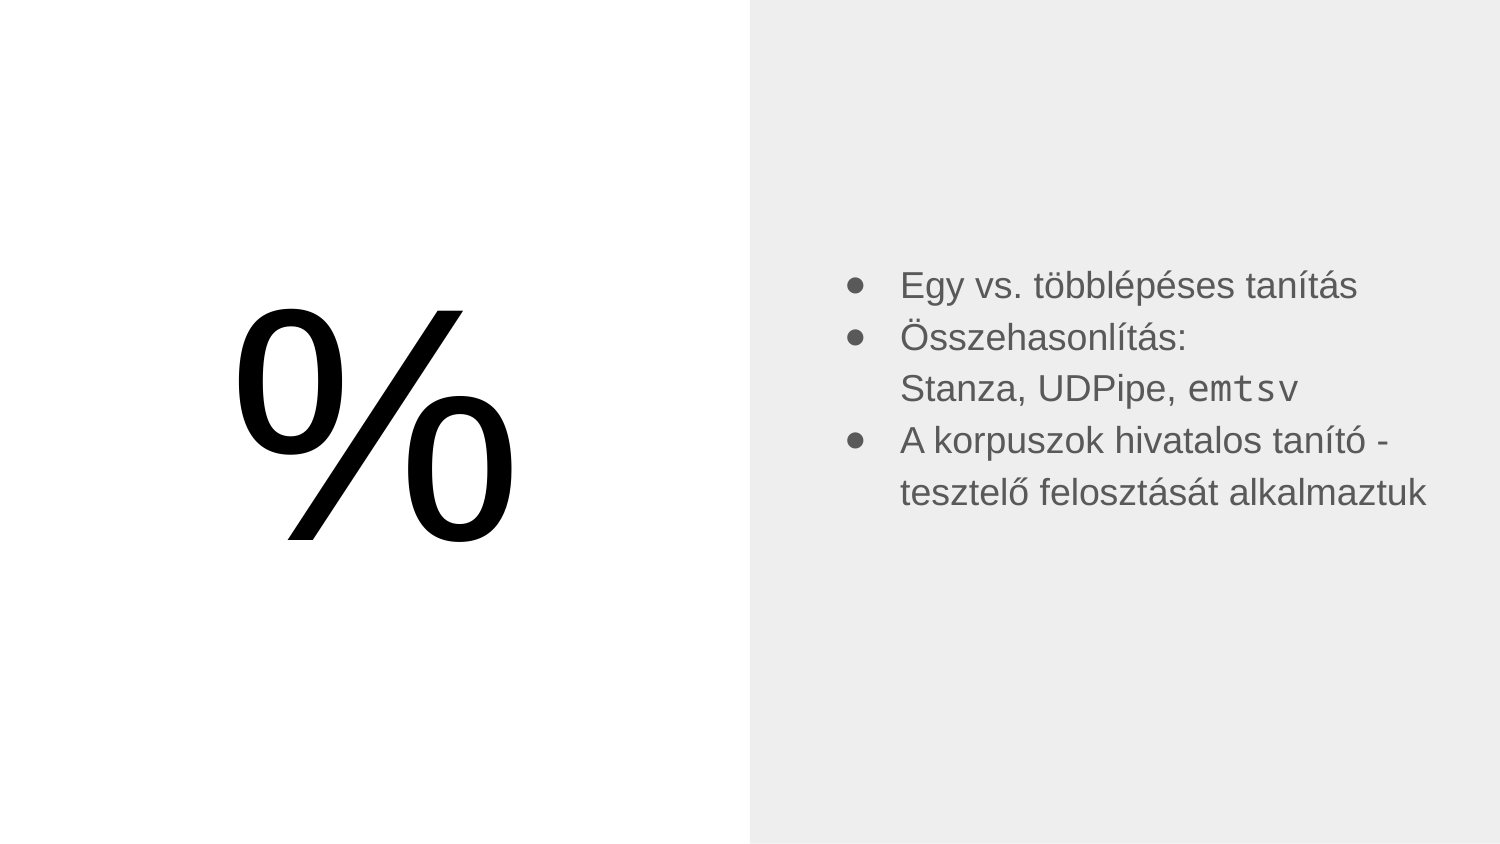

Egy vs. többlépéses tanítás
Összehasonlítás:
Stanza, UDPipe, emtsv
A korpuszok hivatalos tanító - tesztelő felosztását alkalmaztuk
# %